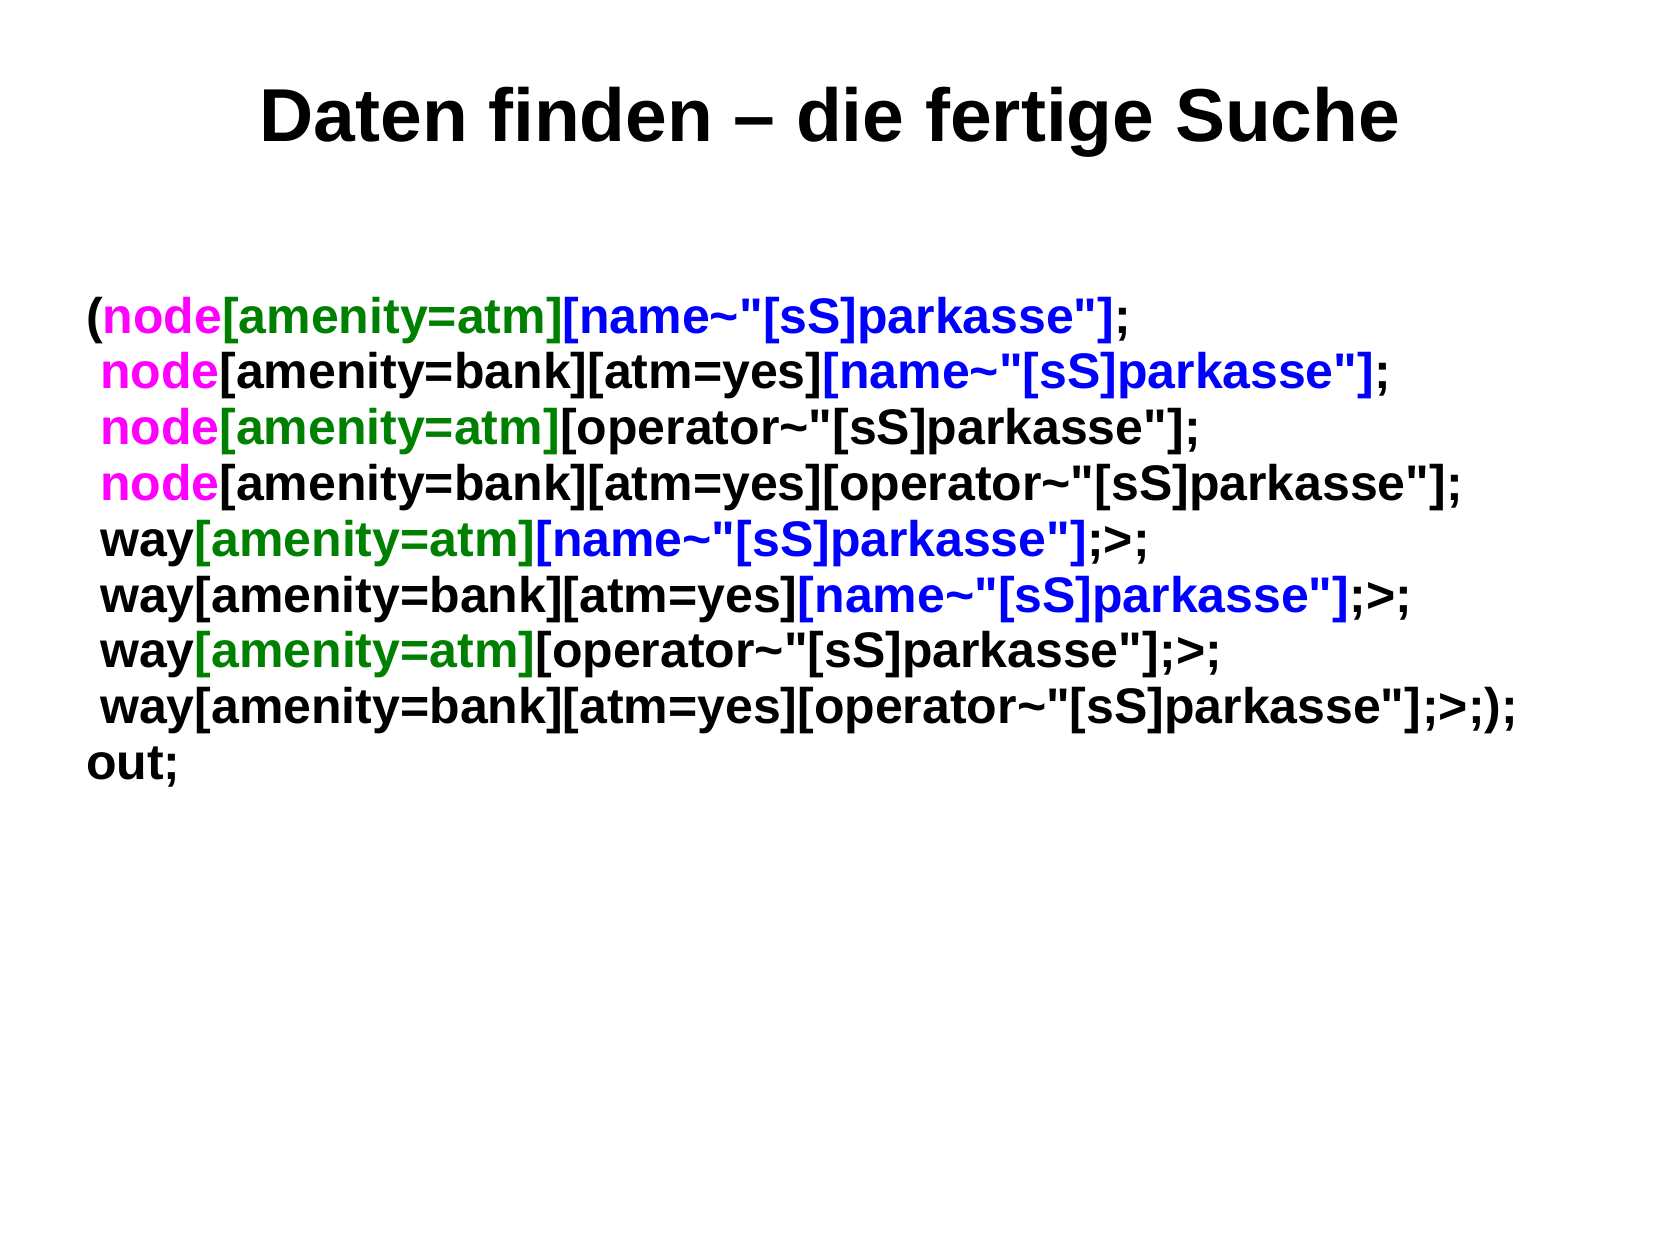

Daten finden – die fertige Suche
(node[amenity=atm][name~"[sS]parkasse"];
 node[amenity=bank][atm=yes][name~"[sS]parkasse"];
 node[amenity=atm][operator~"[sS]parkasse"];
 node[amenity=bank][atm=yes][operator~"[sS]parkasse"];
 way[amenity=atm][name~"[sS]parkasse"];>;
 way[amenity=bank][atm=yes][name~"[sS]parkasse"];>;
 way[amenity=atm][operator~"[sS]parkasse"];>;
 way[amenity=bank][atm=yes][operator~"[sS]parkasse"];>;);
out;